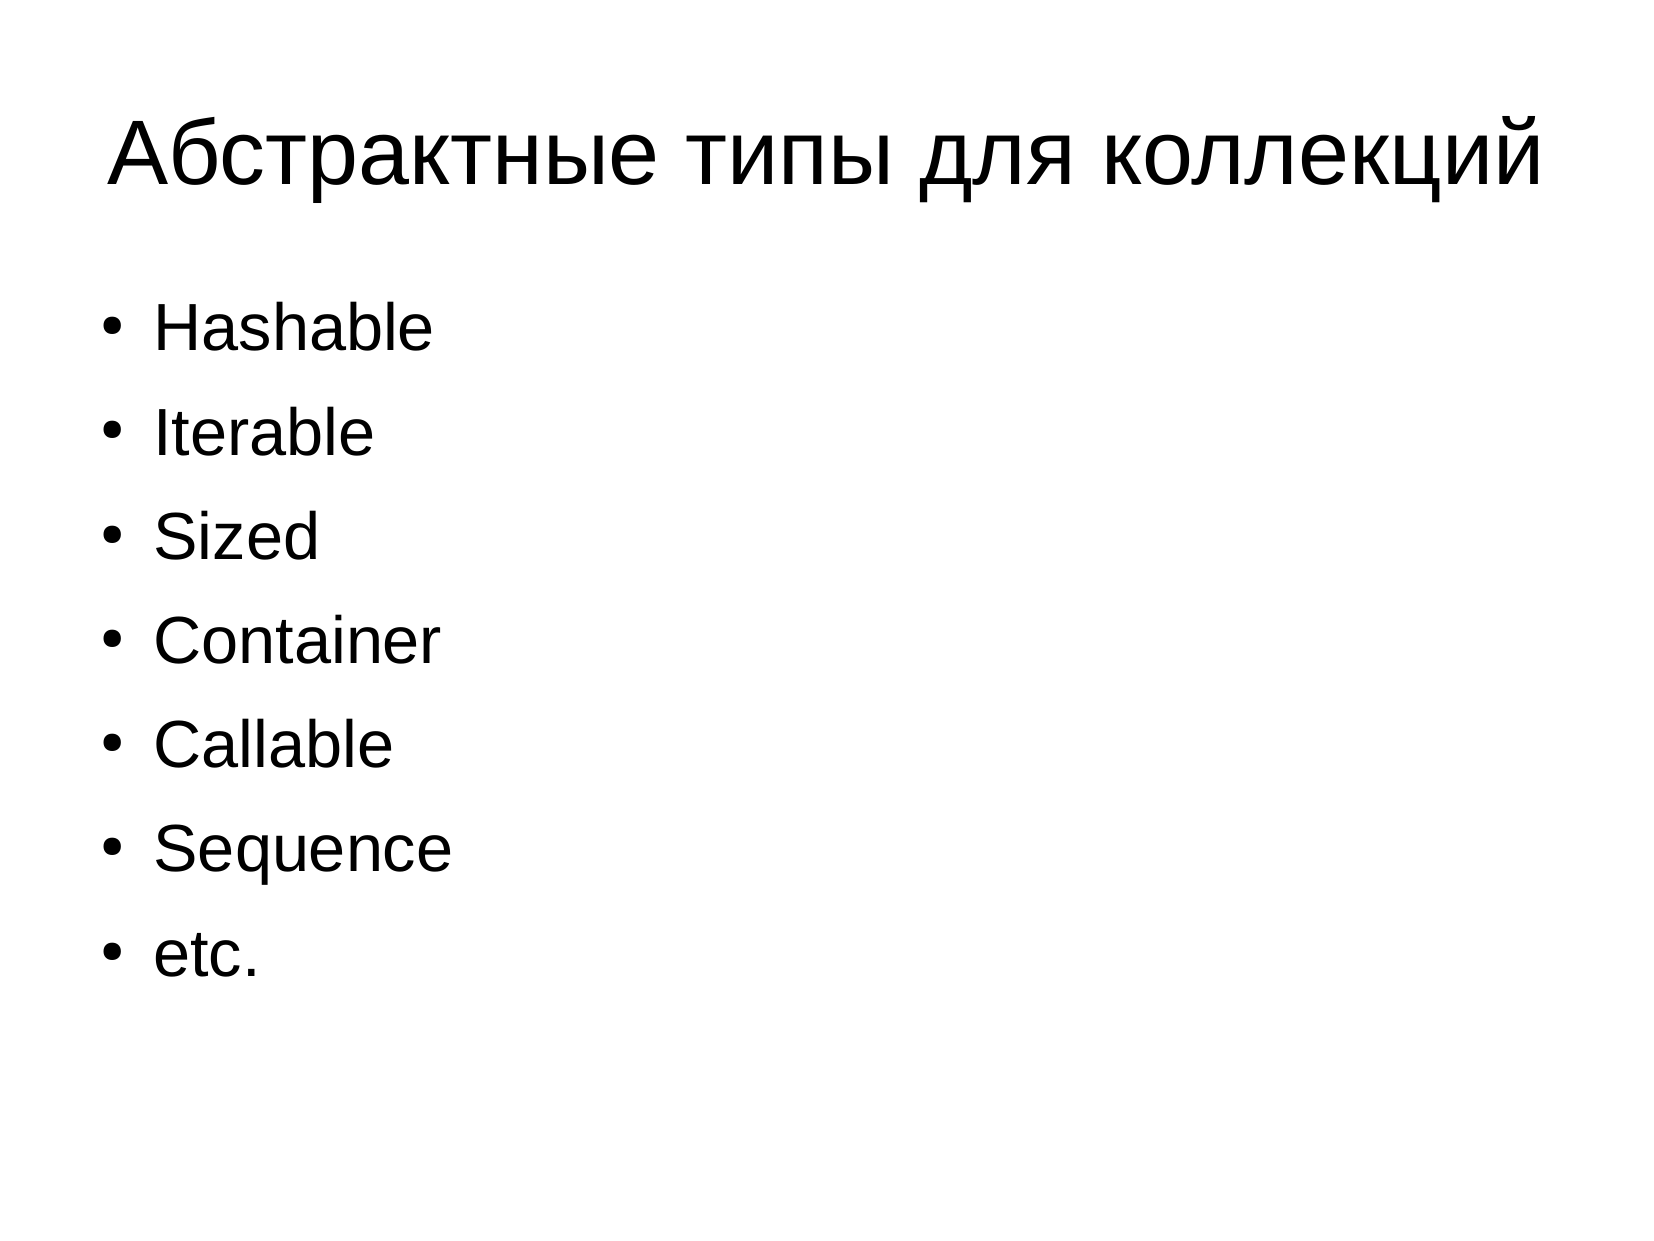

# Абстрактные типы для коллекций
Hashable
Iterable
Sized
Container
Callable
Sequence
etc.